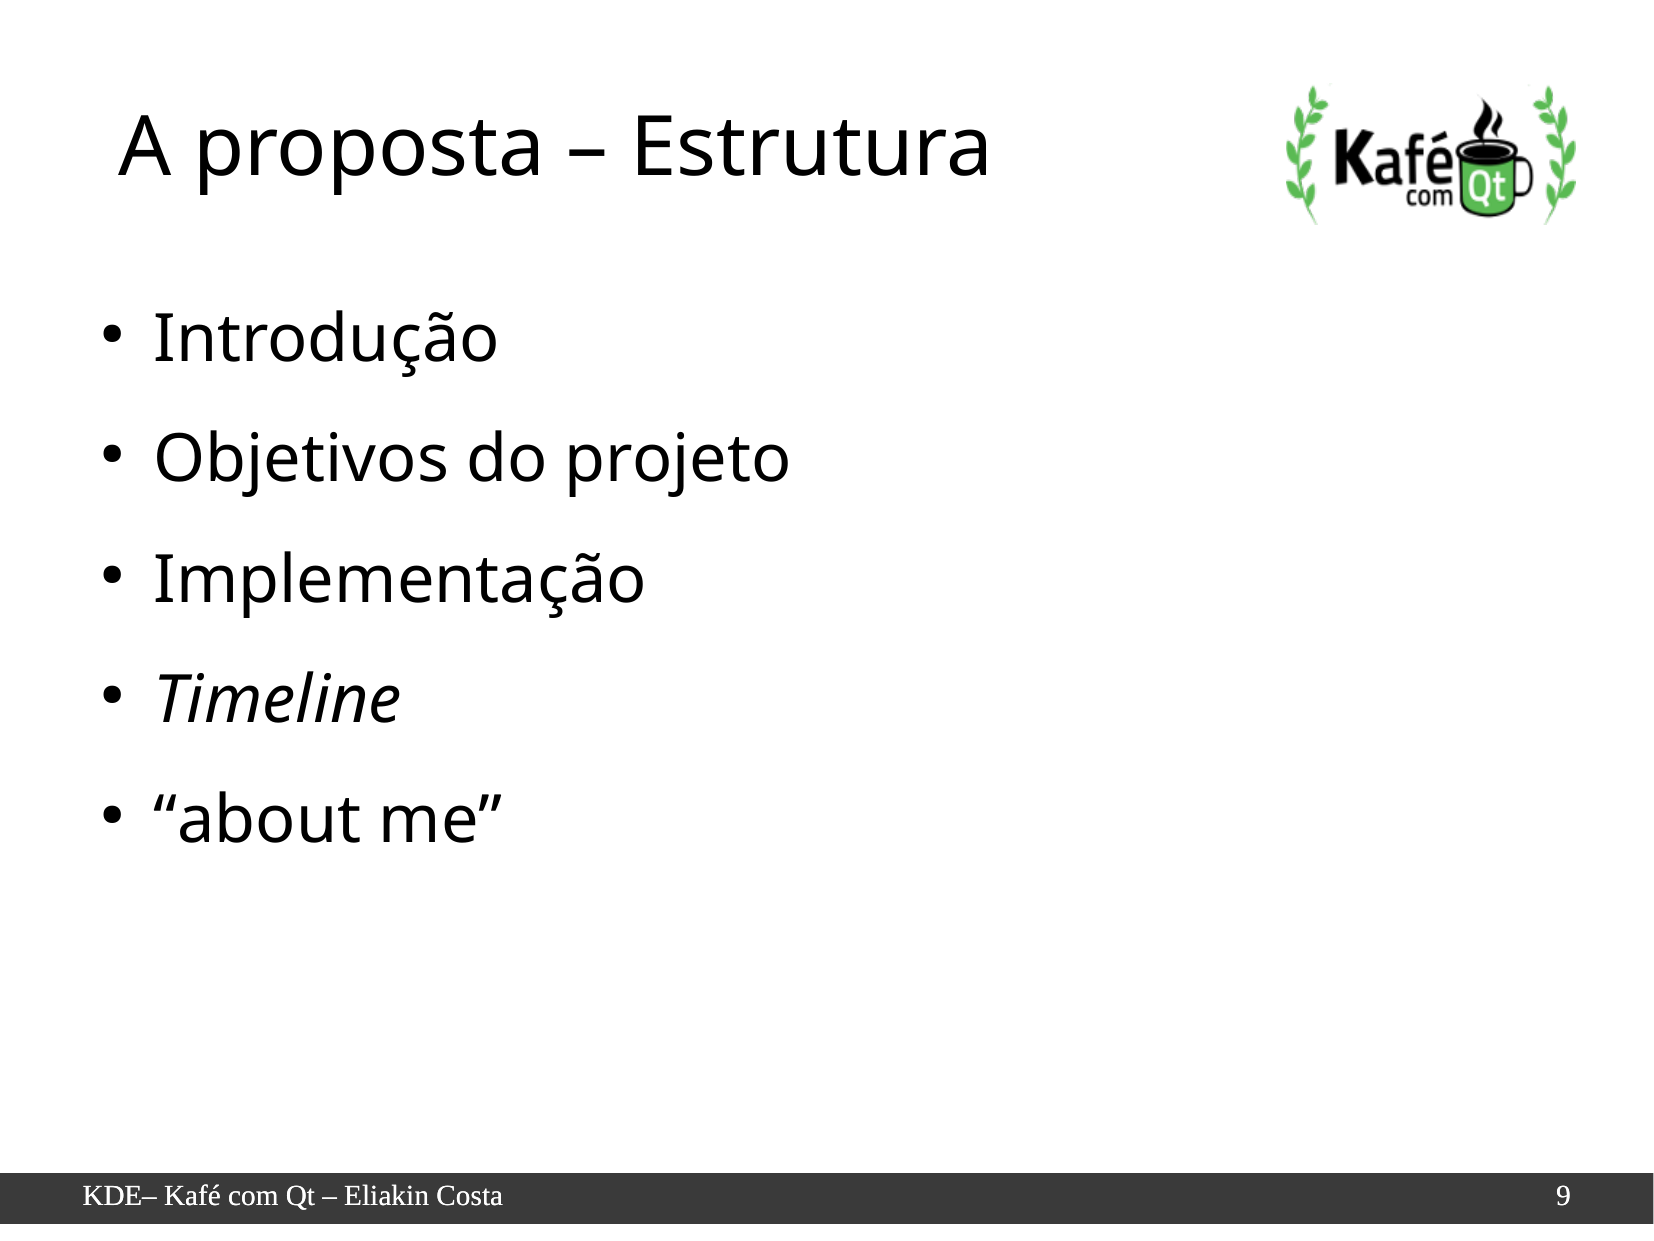

# A proposta – Estrutura
Introdução
Objetivos do projeto
Implementação
Timeline
“about me”